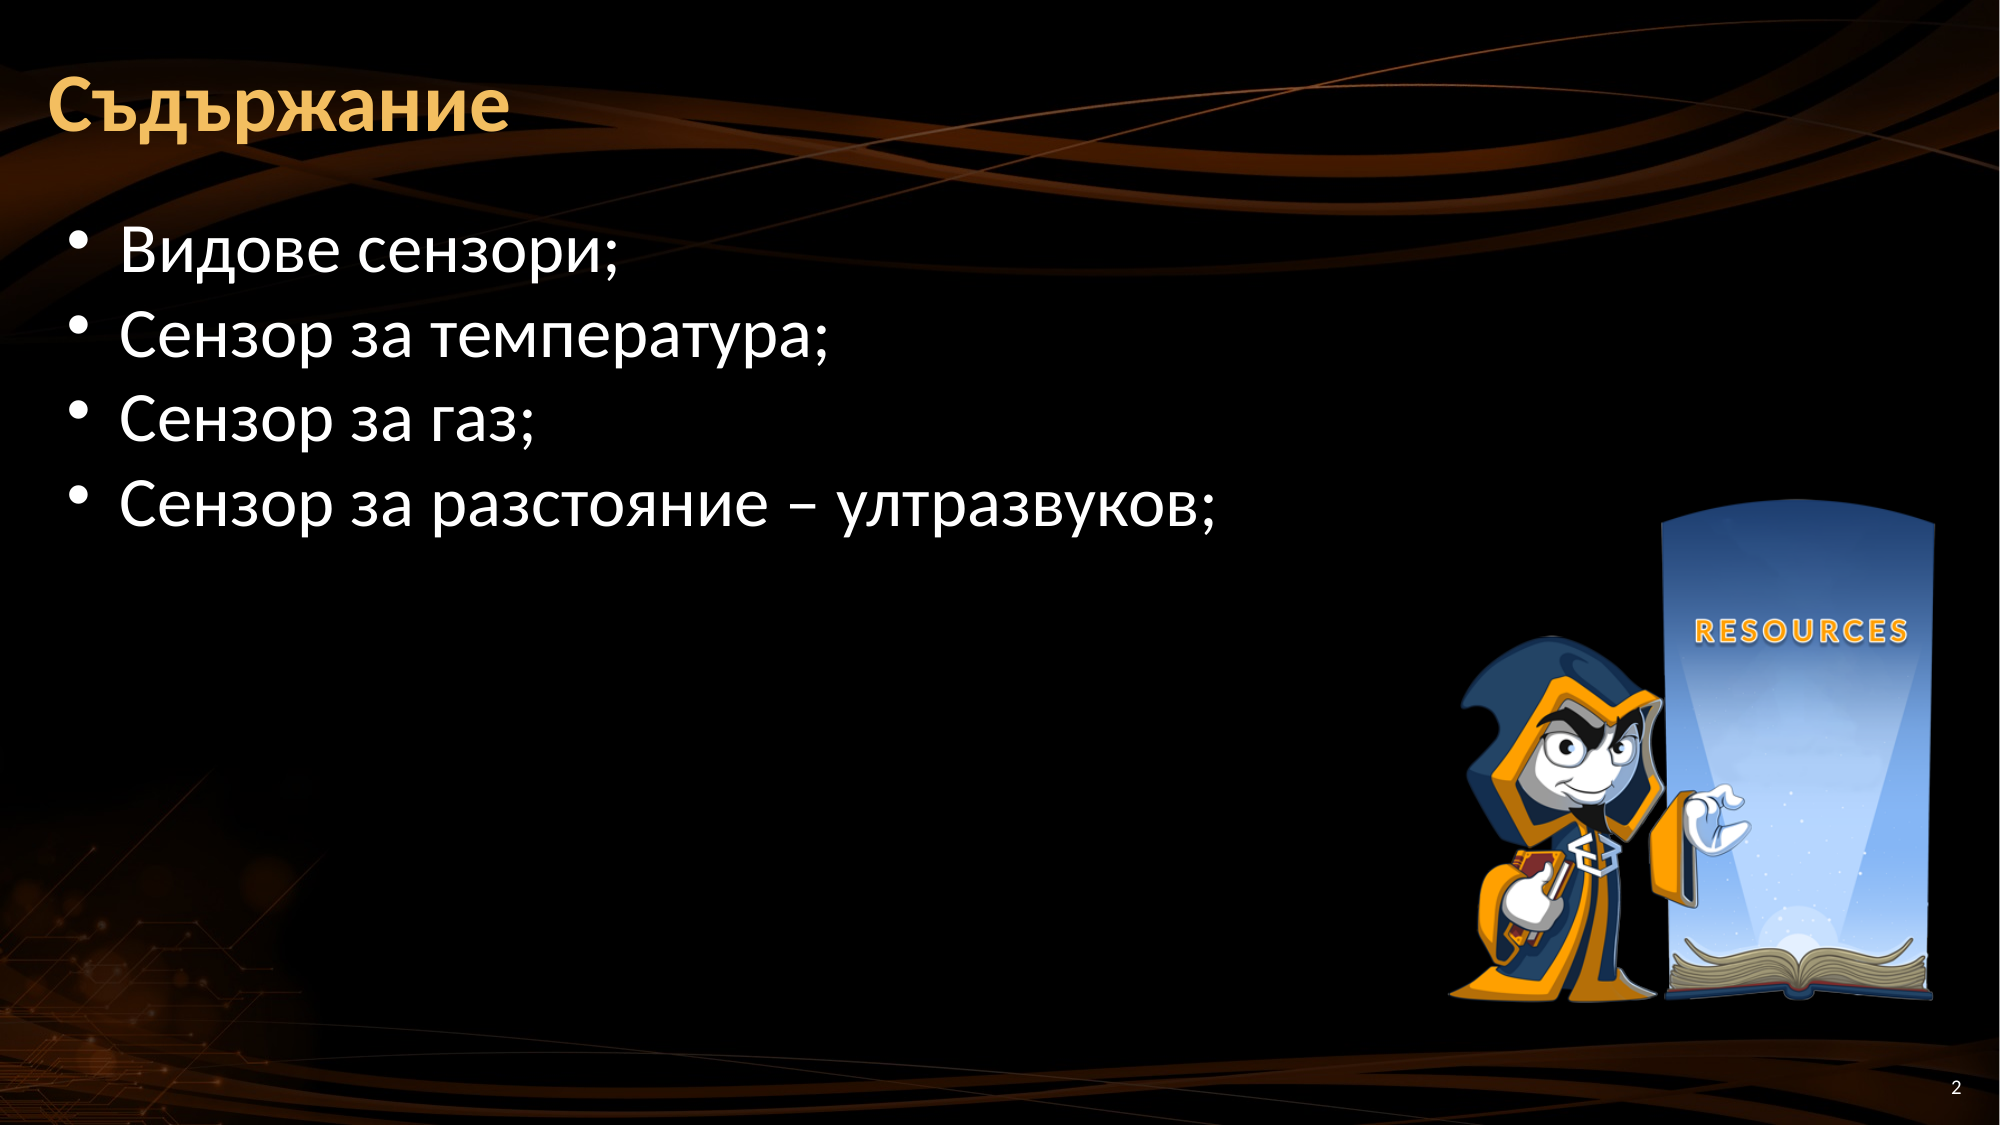

Съдържание
Видове сензори;
Сензор за температура;
Сензор за газ;
Сензор за разстояние – ултразвуков;